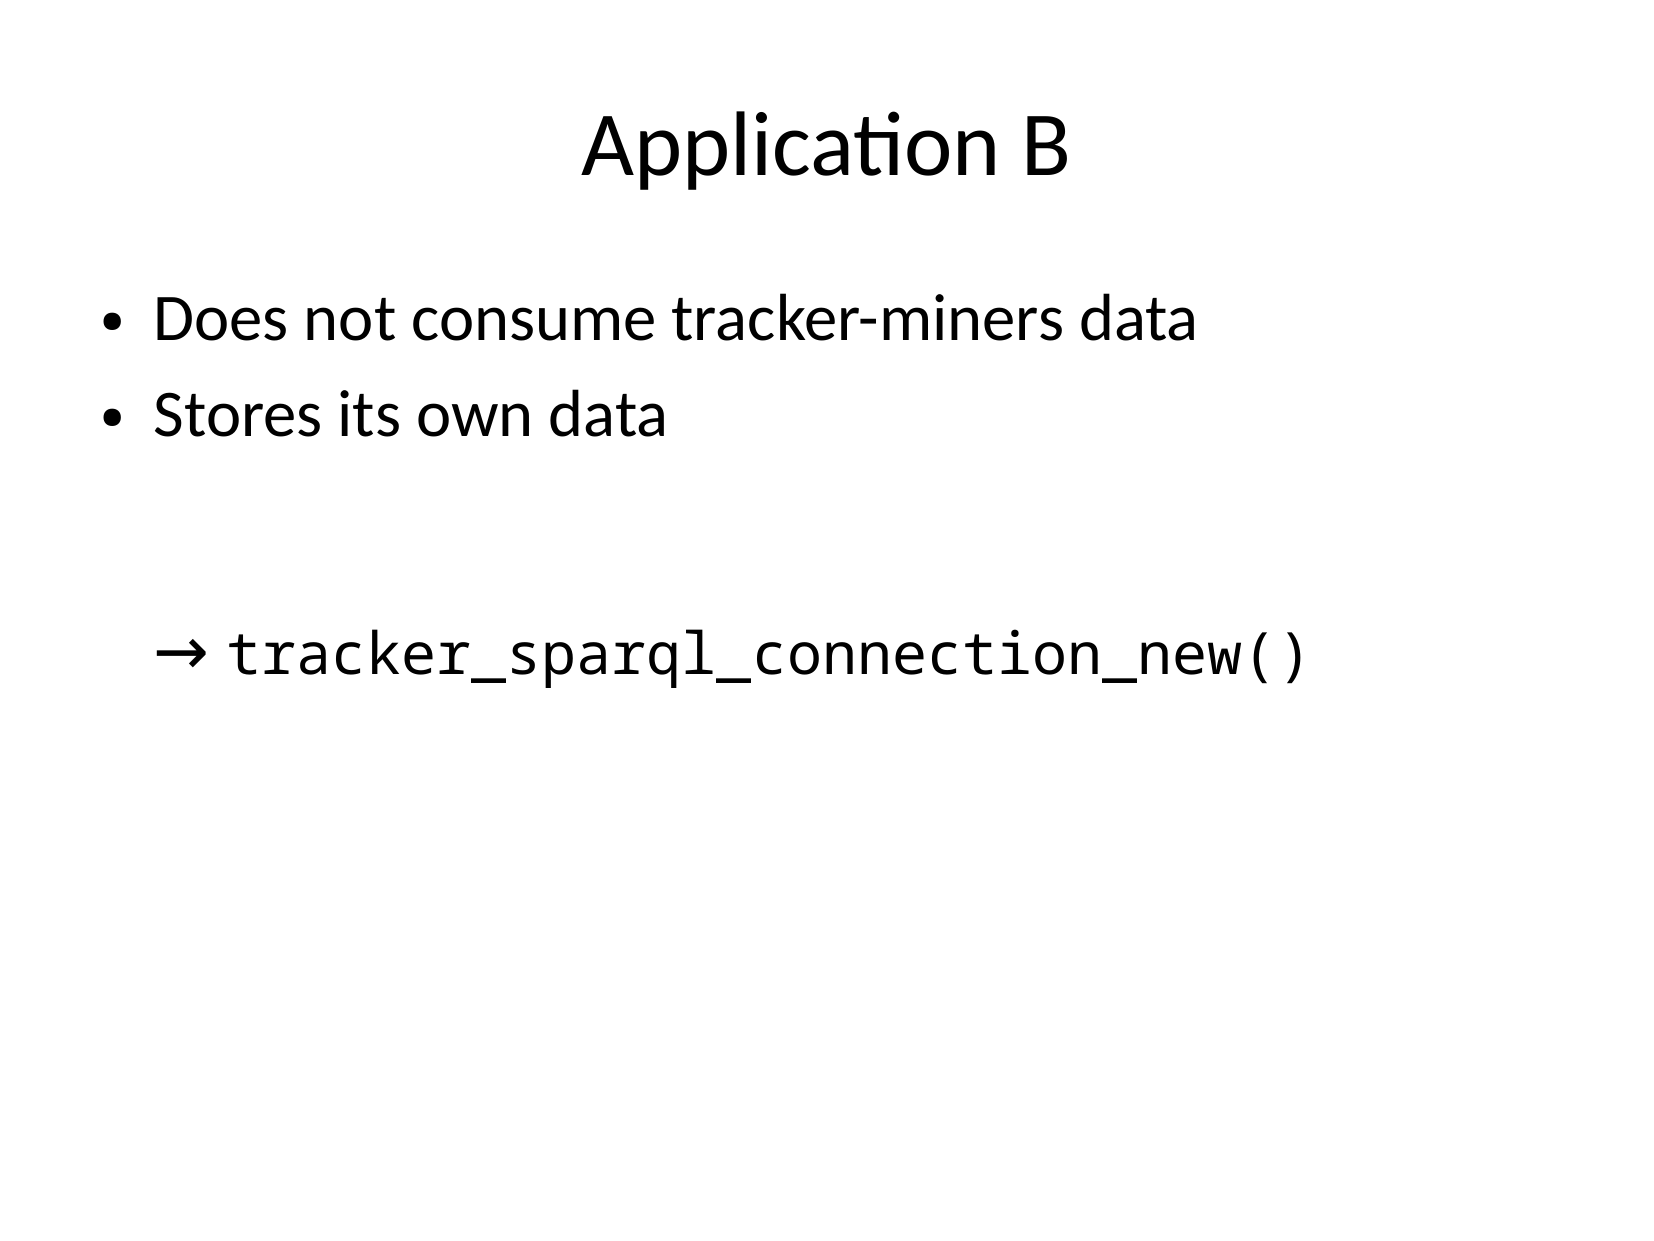

# Application B
Does not consume tracker-miners data
Stores its own data
→ tracker_sparql_connection_new()